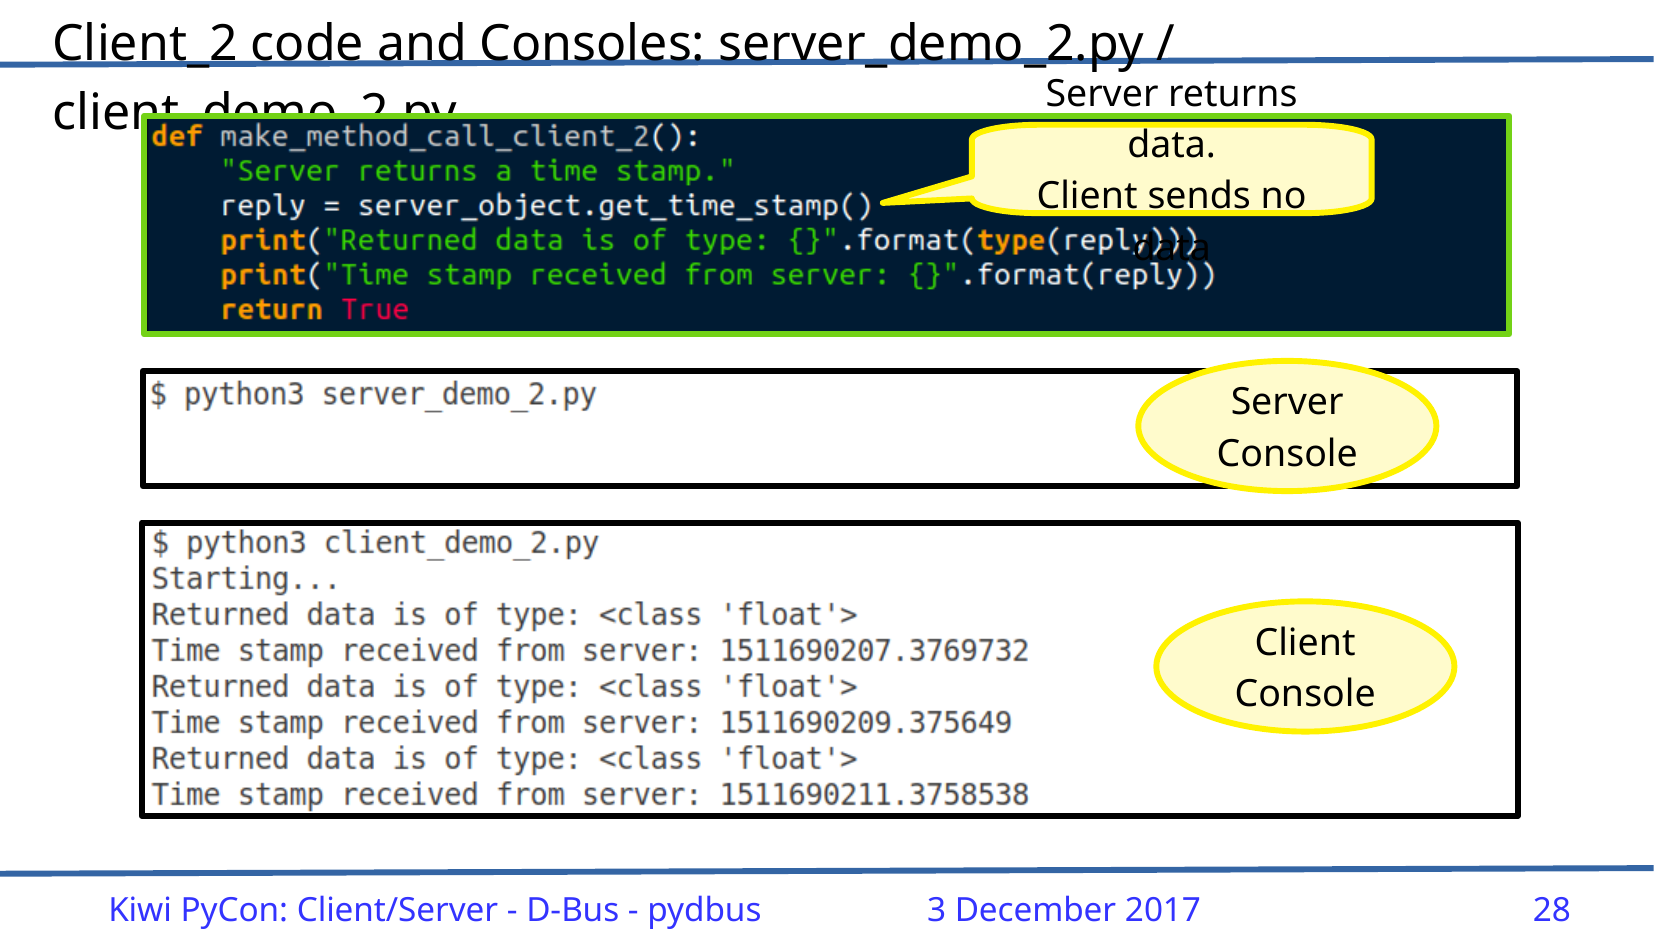

Client_2 code and Consoles: server_demo_2.py / client_demo_2.py
Server returns data.
Client sends no data
Server Console
Client Console
Kiwi PyCon: Client/Server - D-Bus - pydbus
3 December 2017
28